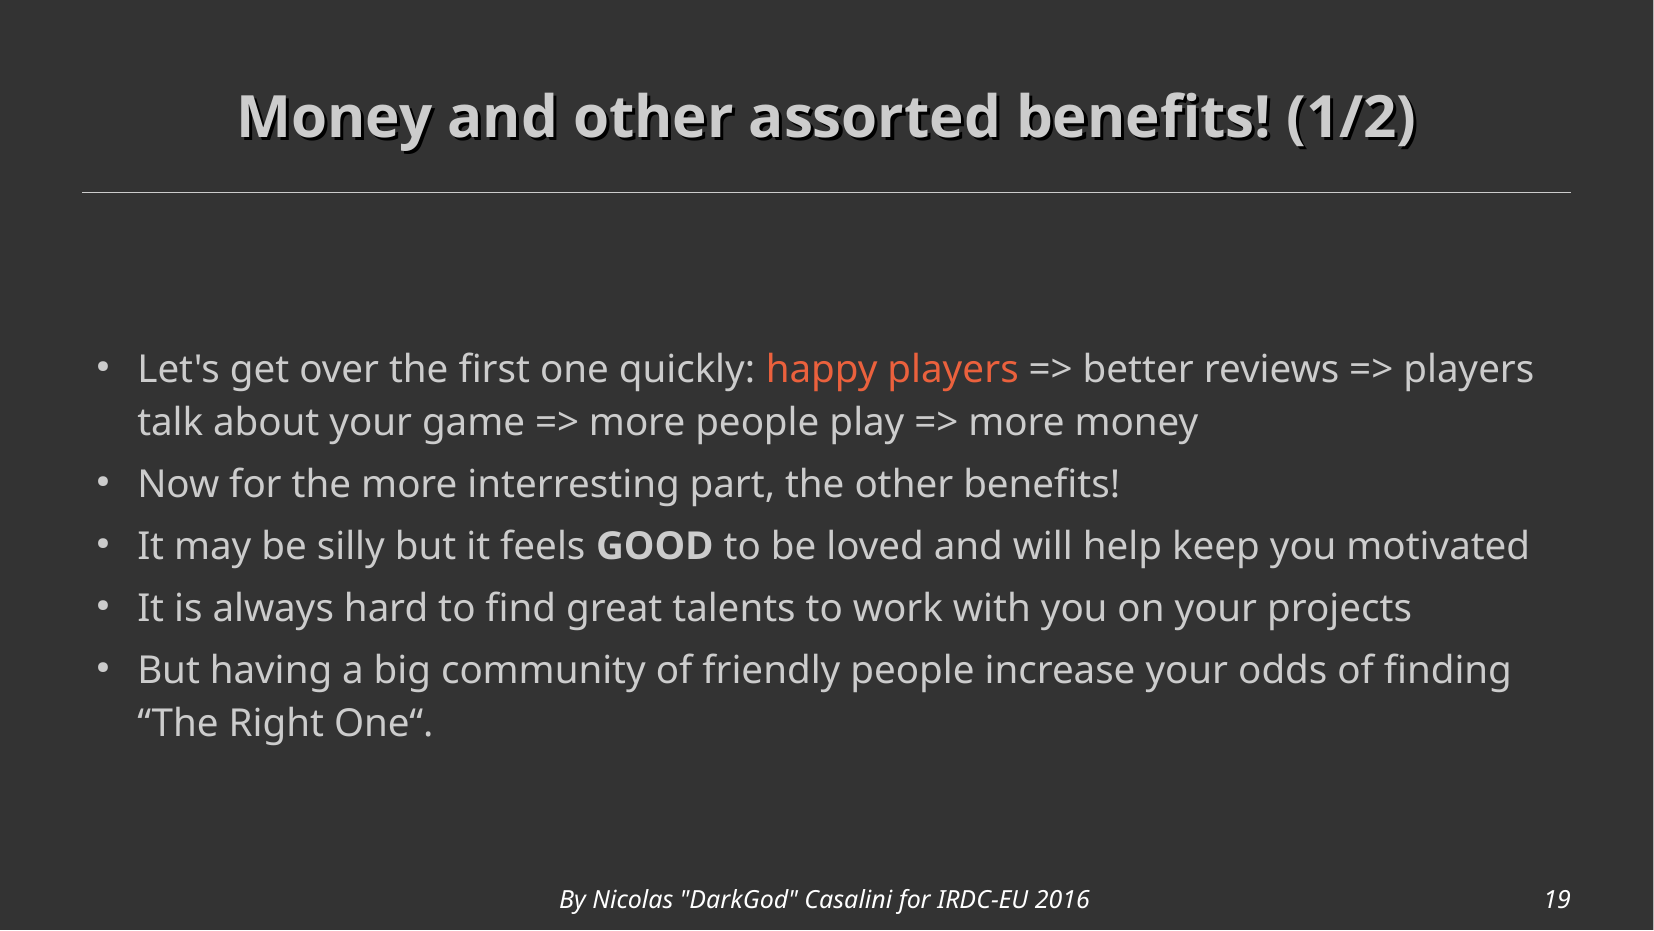

# Money and other assorted benefits! (1/2)
Let's get over the first one quickly: happy players => better reviews => players talk about your game => more people play => more money
Now for the more interresting part, the other benefits!
It may be silly but it feels GOOD to be loved and will help keep you motivated
It is always hard to find great talents to work with you on your projects
But having a big community of friendly people increase your odds of finding “The Right One“.
By Nicolas "DarkGod" Casalini for IRDC-EU 2016
19